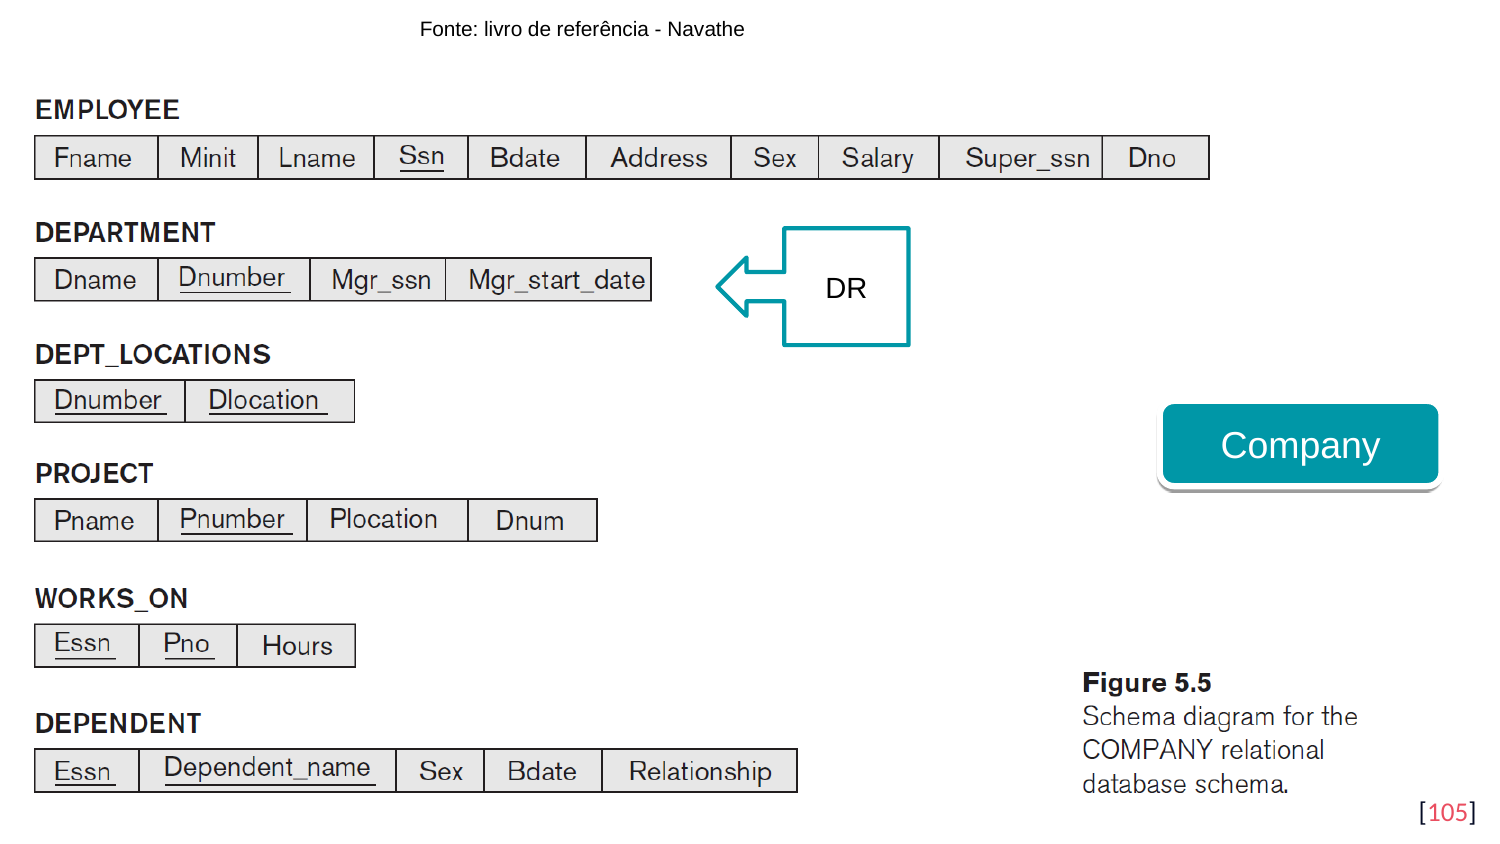

Fonte: livro de referência - Navathe
DR
Company